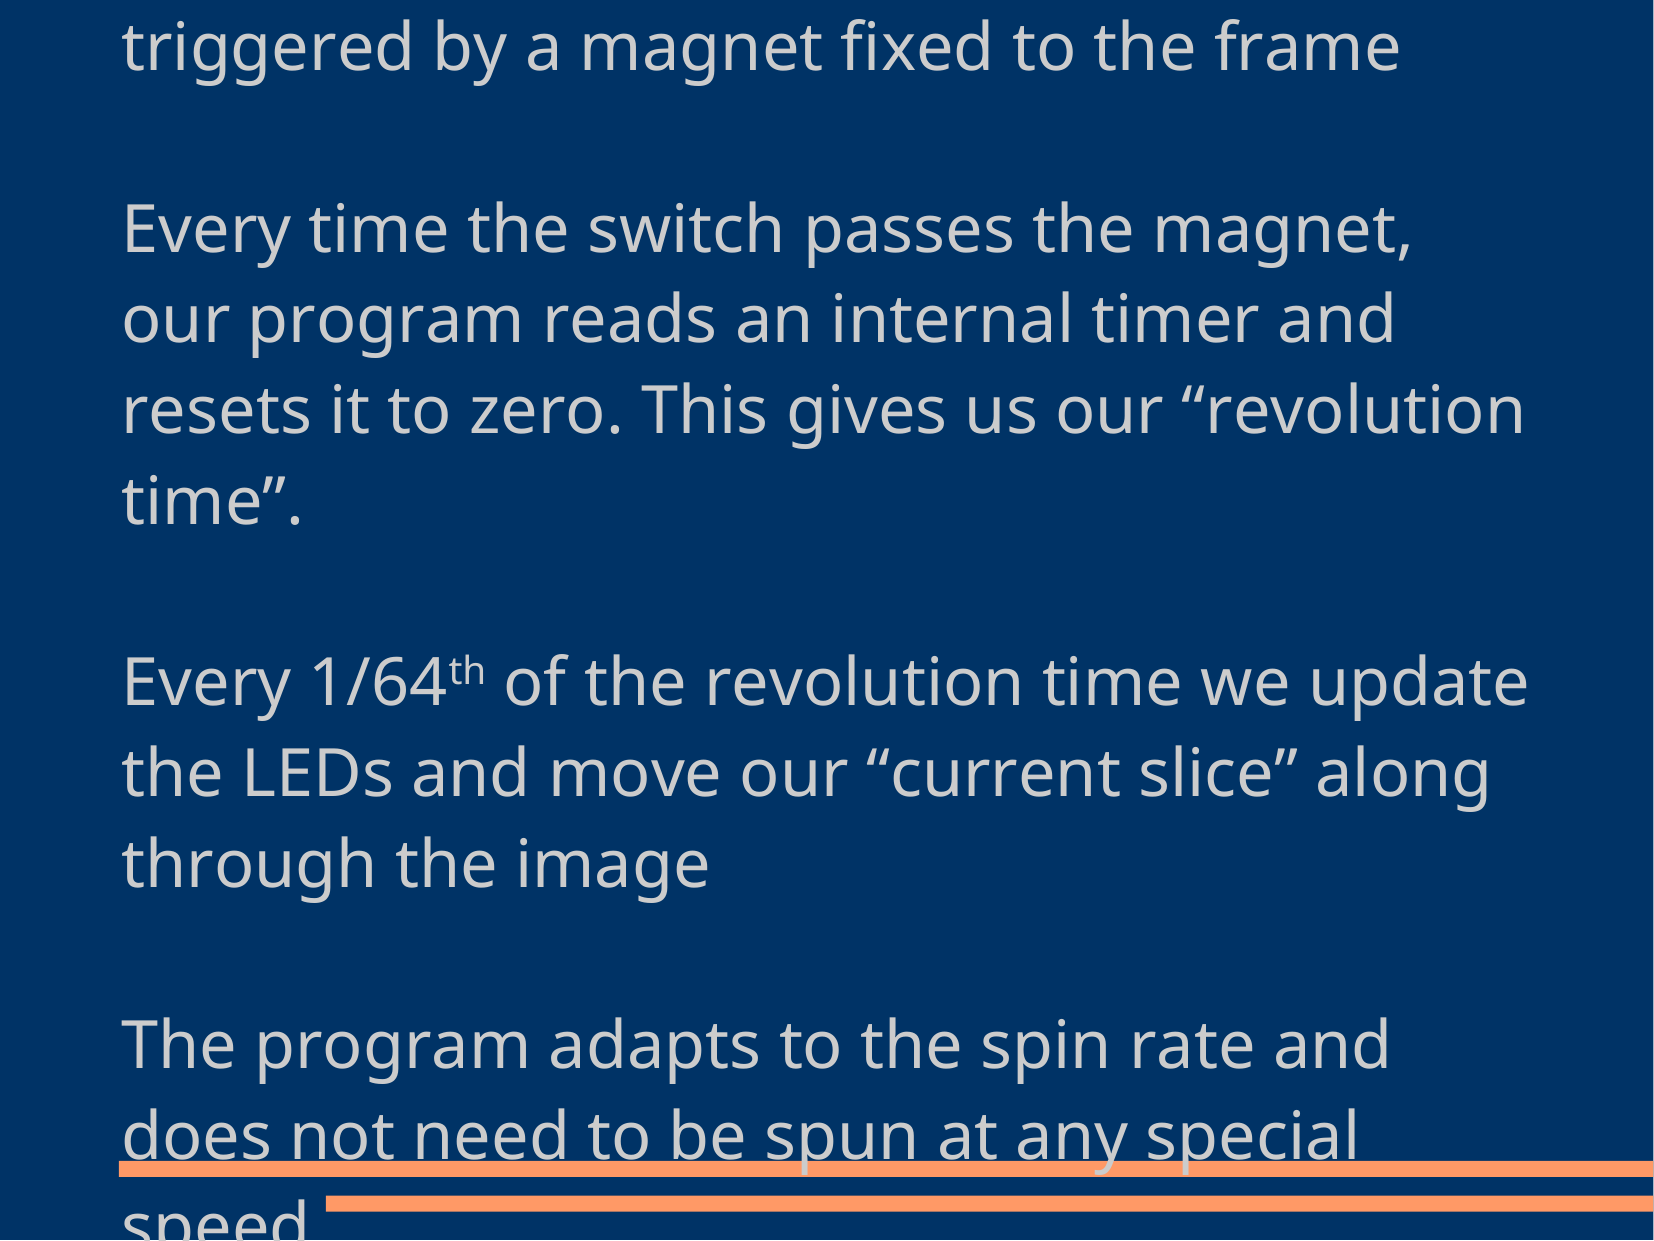

# We use a magnetic switch (“Hall Effect Switch”) to time the spins. The switch is triggered by a magnet fixed to the frame
Every time the switch passes the magnet, our program reads an internal timer and resets it to zero. This gives us our “revolution time”.
Every 1/64th of the revolution time we update the LEDs and move our “current slice” along through the image
The program adapts to the spin rate and does not need to be spun at any special speed